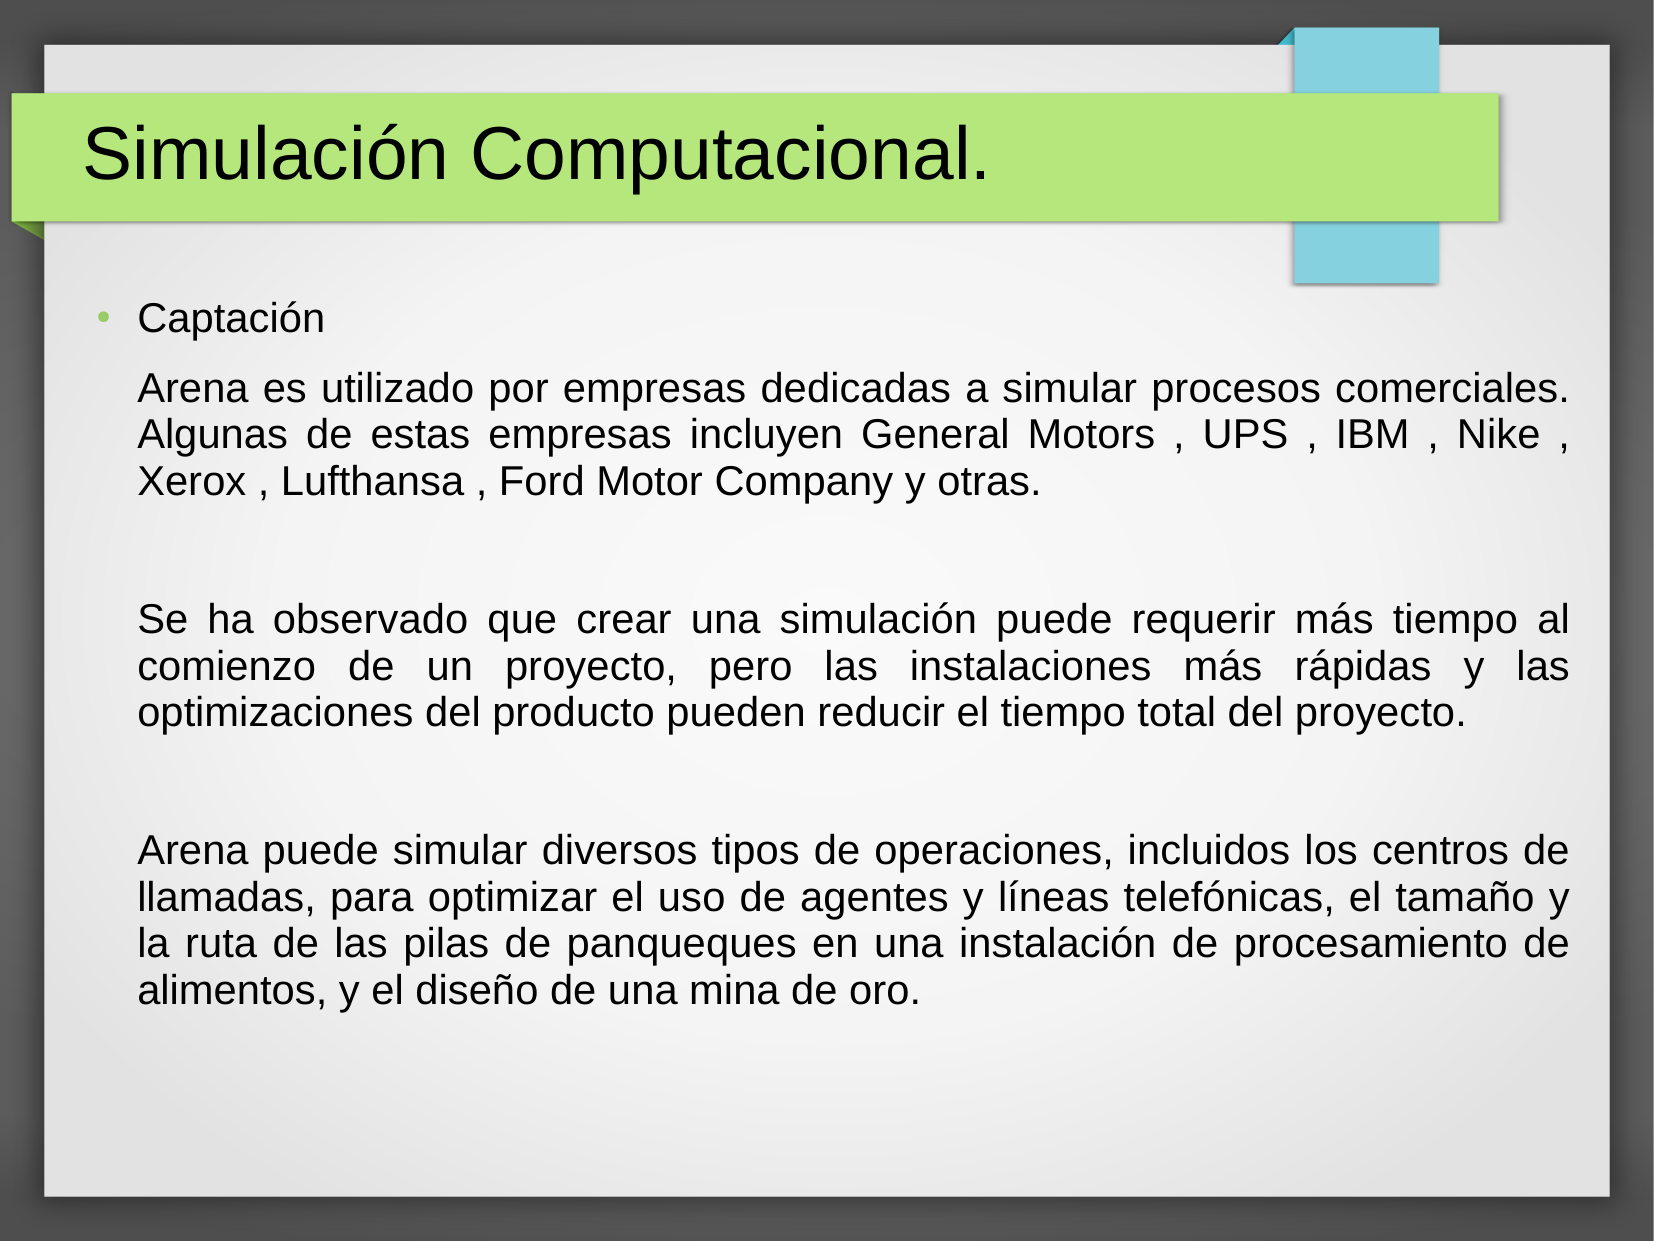

# Simulación Computacional.
Captación
Arena es utilizado por empresas dedicadas a simular procesos comerciales. Algunas de estas empresas incluyen General Motors , UPS , IBM , Nike , Xerox , Lufthansa , Ford Motor Company y otras.
Se ha observado que crear una simulación puede requerir más tiempo al comienzo de un proyecto, pero las instalaciones más rápidas y las optimizaciones del producto pueden reducir el tiempo total del proyecto.
Arena puede simular diversos tipos de operaciones, incluidos los centros de llamadas, para optimizar el uso de agentes y líneas telefónicas, el tamaño y la ruta de las pilas de panqueques en una instalación de procesamiento de alimentos, y el diseño de una mina de oro.